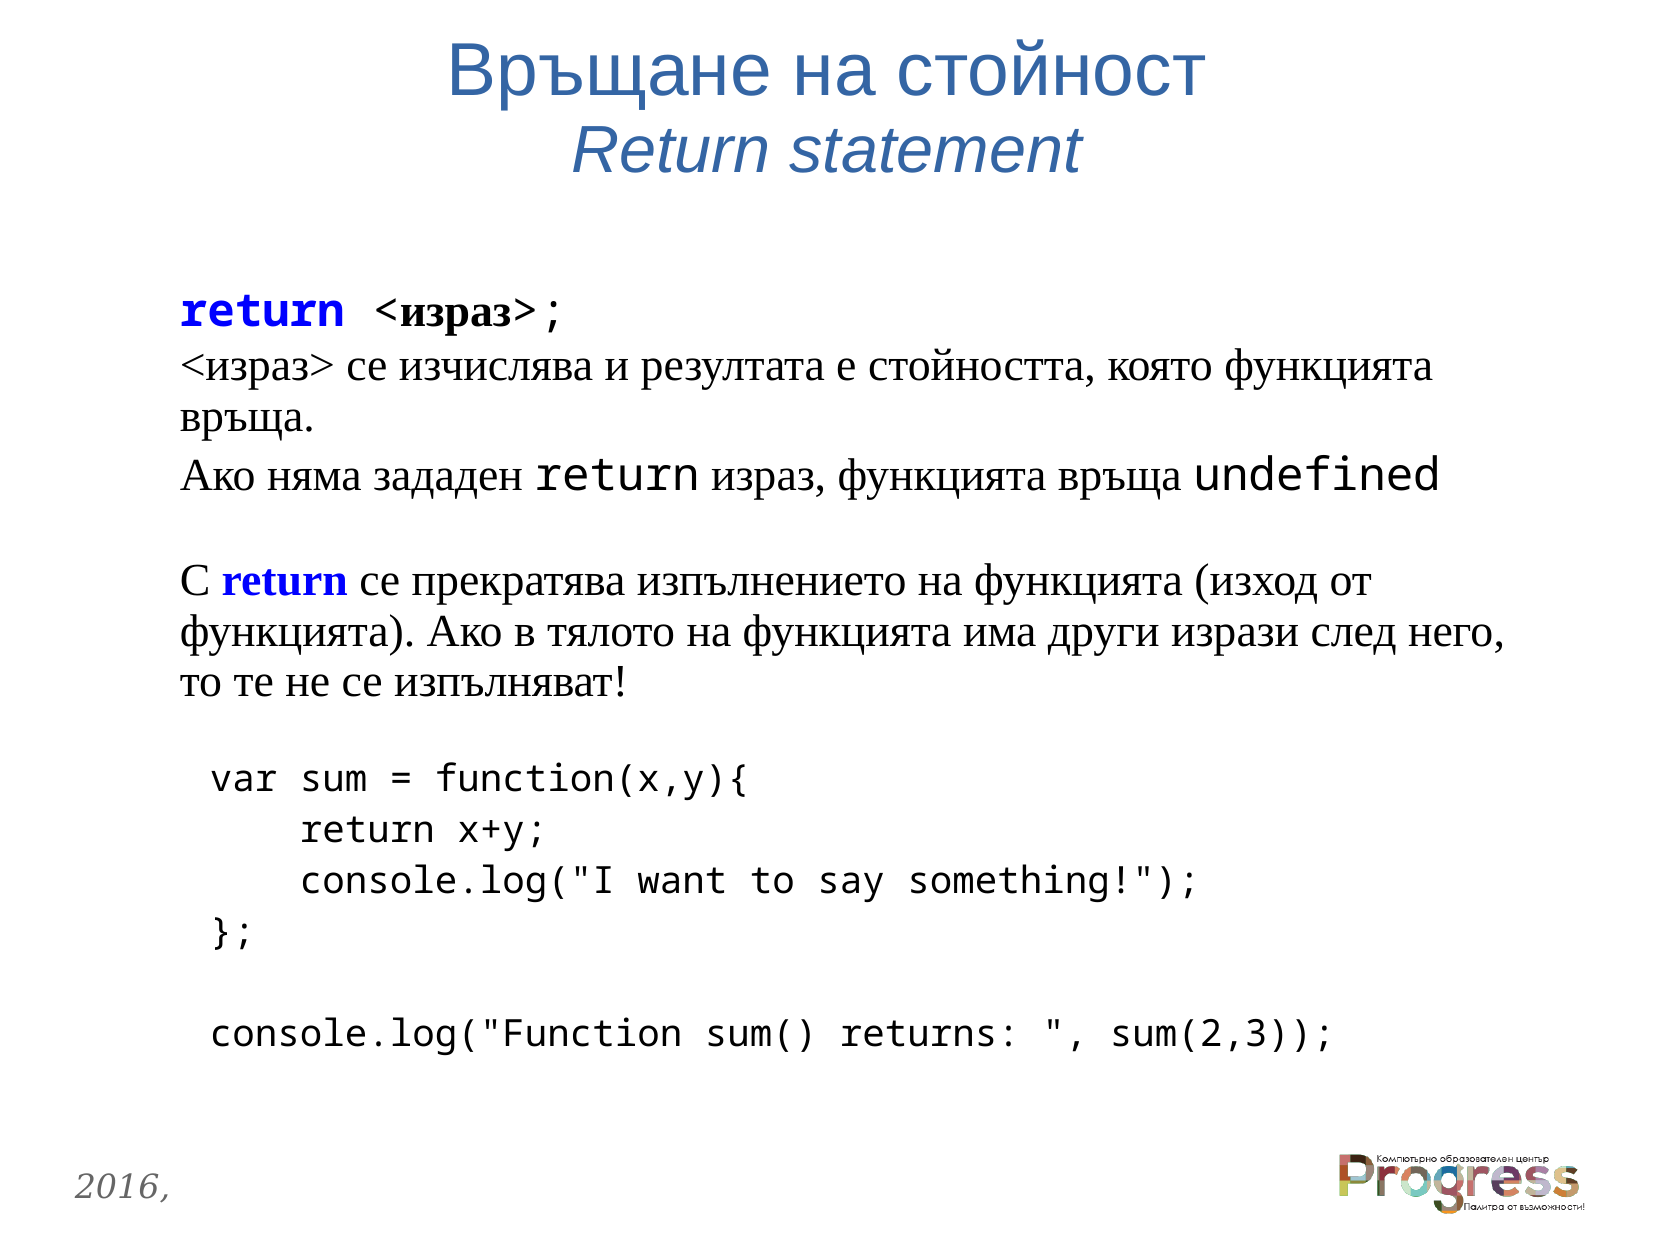

# Връщане на стойност Return statement
return <израз>;
<израз> се изчислява и резултата е стойността, която функцията 	връща.
Ако няма зададен return израз, функцията връща undefined
С return се прекратява изпълнението на функцията (изход от функцията). Ако в тялото на функцията има други изрази след него, то те не се изпълняват!
var sum = function(x,y){
 return x+y;
 console.log("I want to say something!");
};
console.log("Function sum() returns: ", sum(2,3));